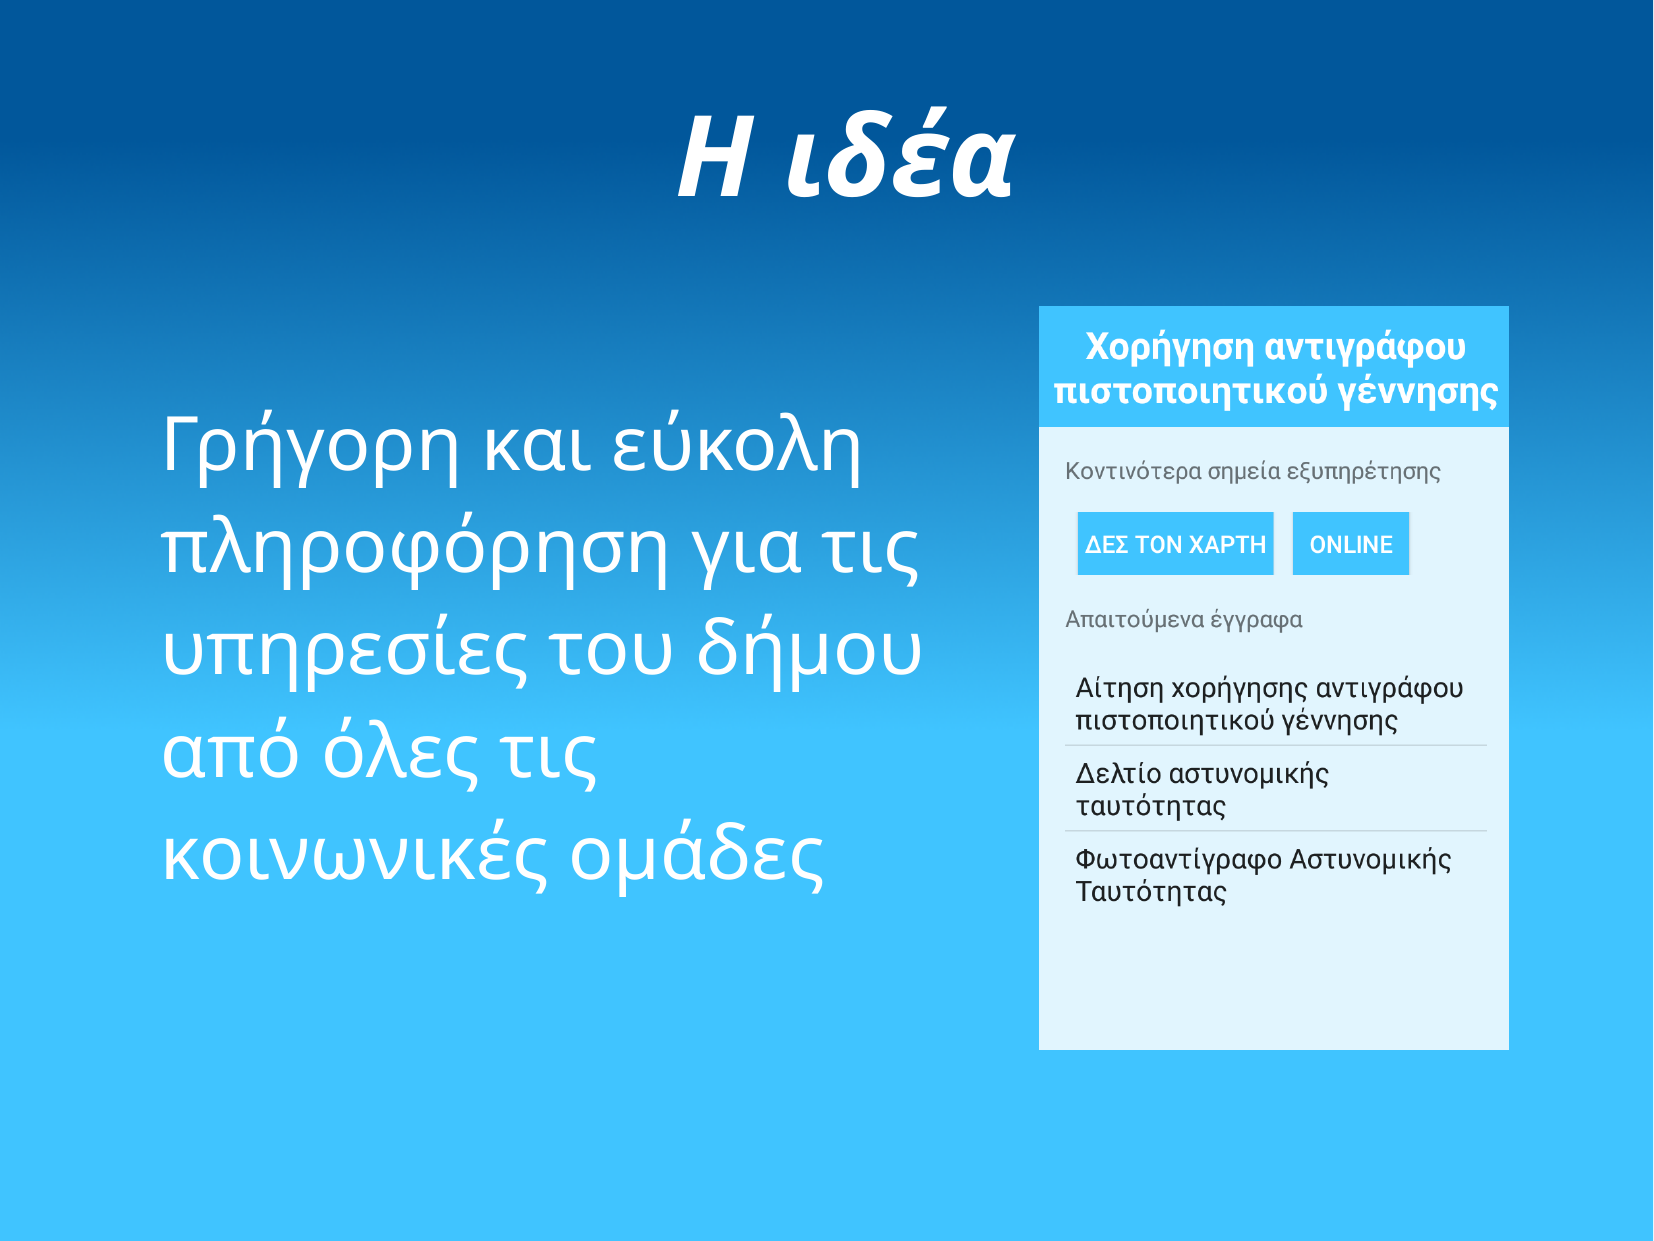

# Η ιδέα
Γρήγορη και εύκολη πληροφόρηση για τις υπηρεσίες του δήμου από όλες τις κοινωνικές ομάδες